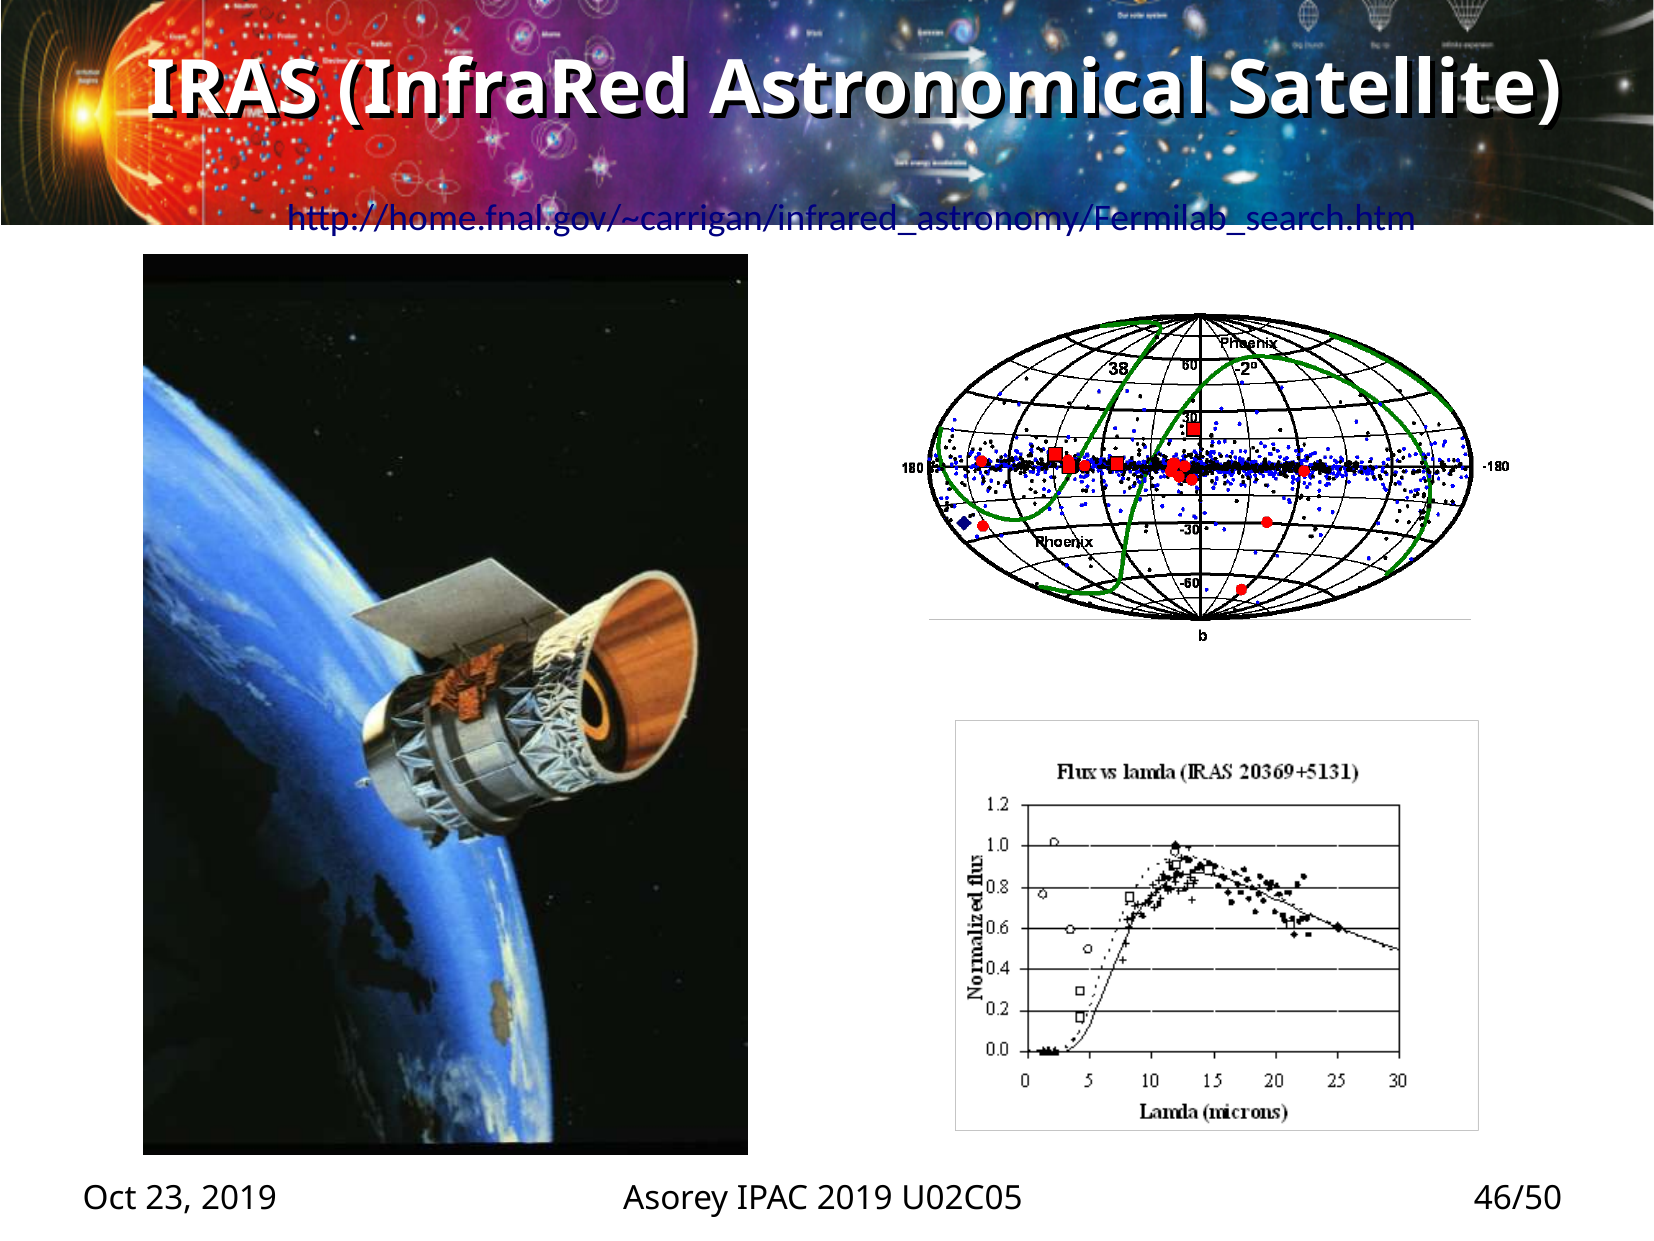

# IRAS (InfraRed Astronomical Satellite)
http://home.fnal.gov/~carrigan/infrared_astronomy/Fermilab_search.htm
Oct 23, 2019
Asorey IPAC 2019 U02C05
46